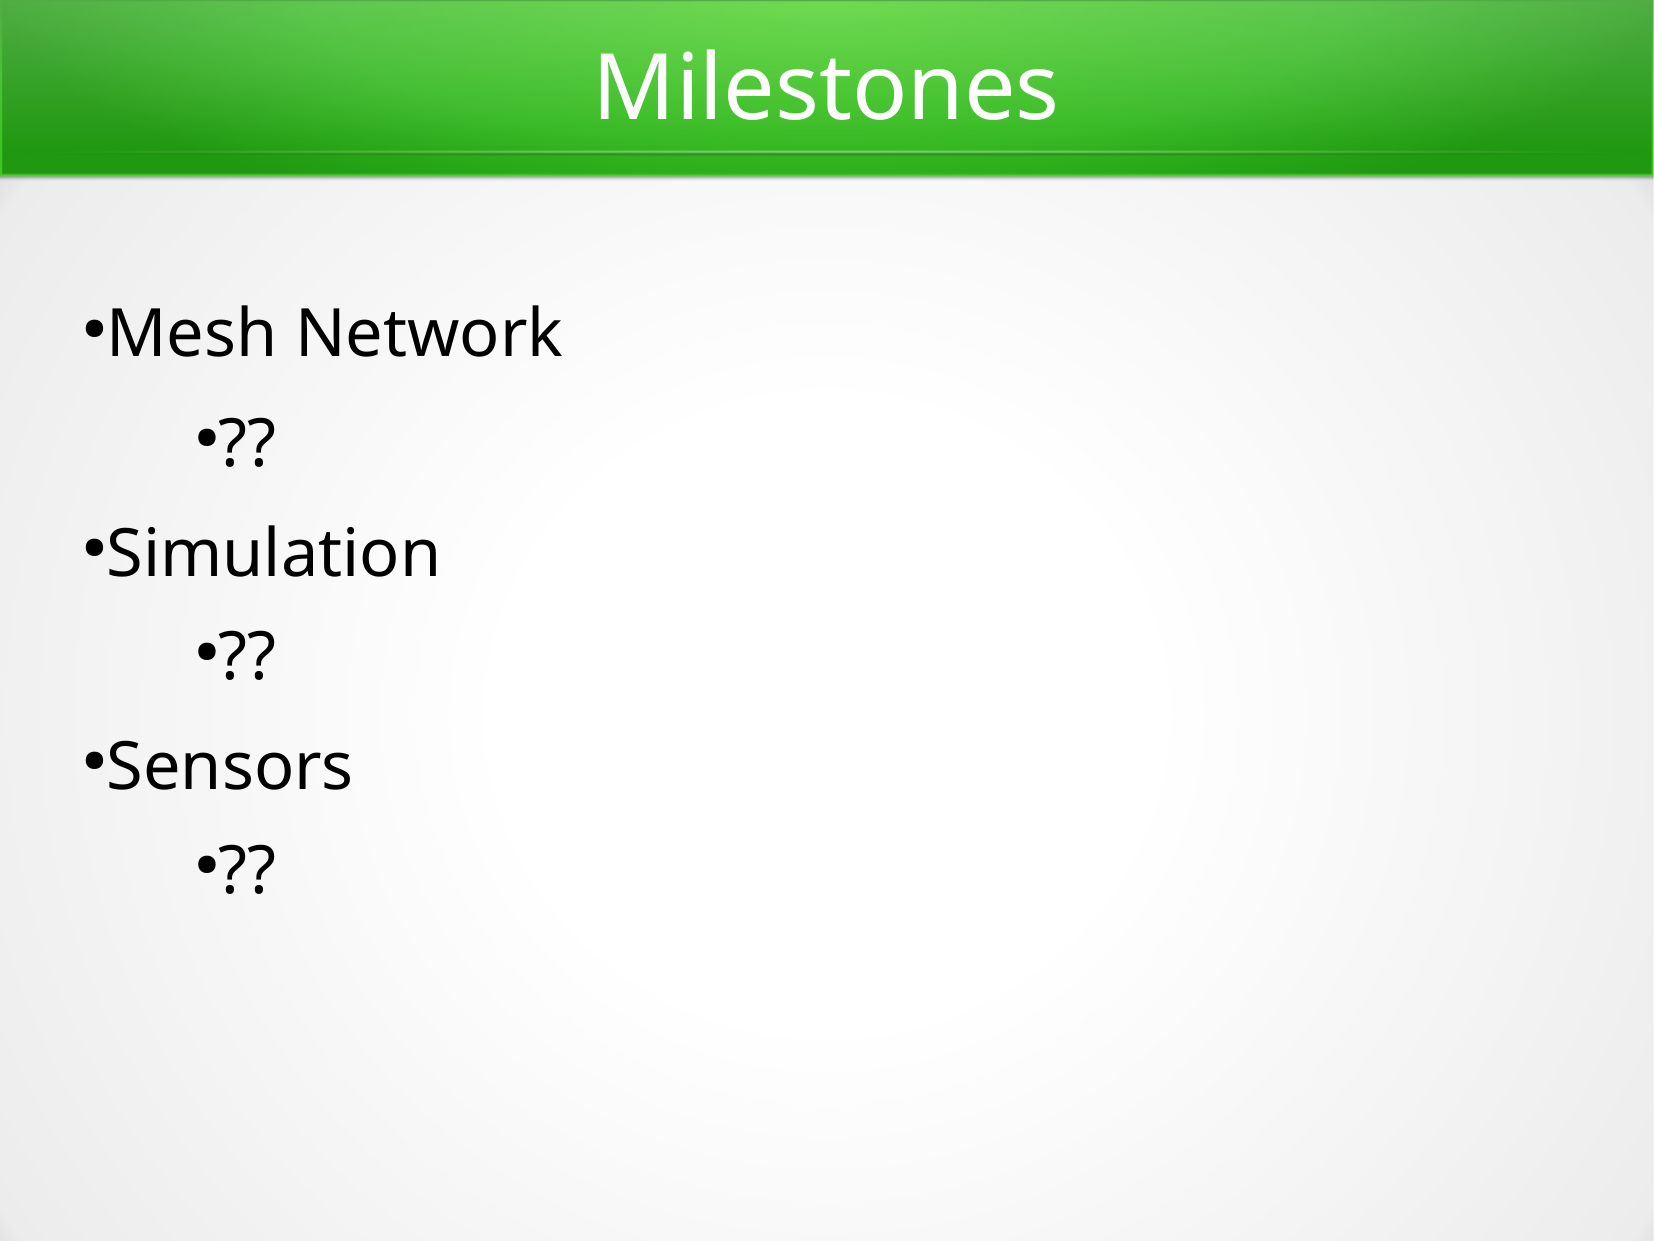

# Milestones
Mesh Network
??
Simulation
??
Sensors
??